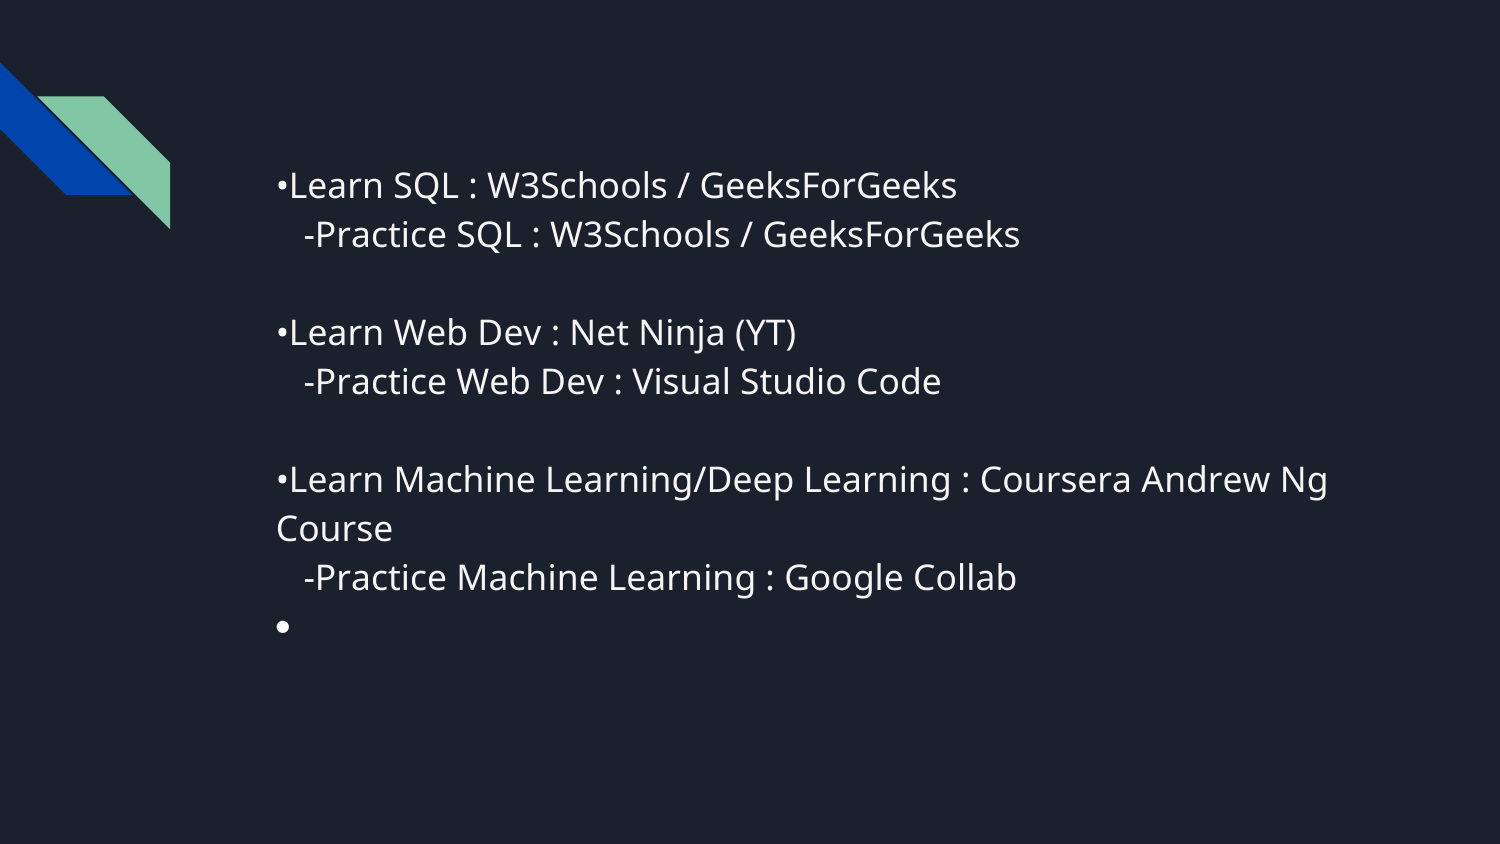

# •Learn SQL : W3Schools / GeeksForGeeks -Practice SQL : W3Schools / GeeksForGeeks •Learn Web Dev : Net Ninja (YT) -Practice Web Dev : Visual Studio Code •Learn Machine Learning/Deep Learning : Coursera Andrew Ng Course -Practice Machine Learning : Google Collab